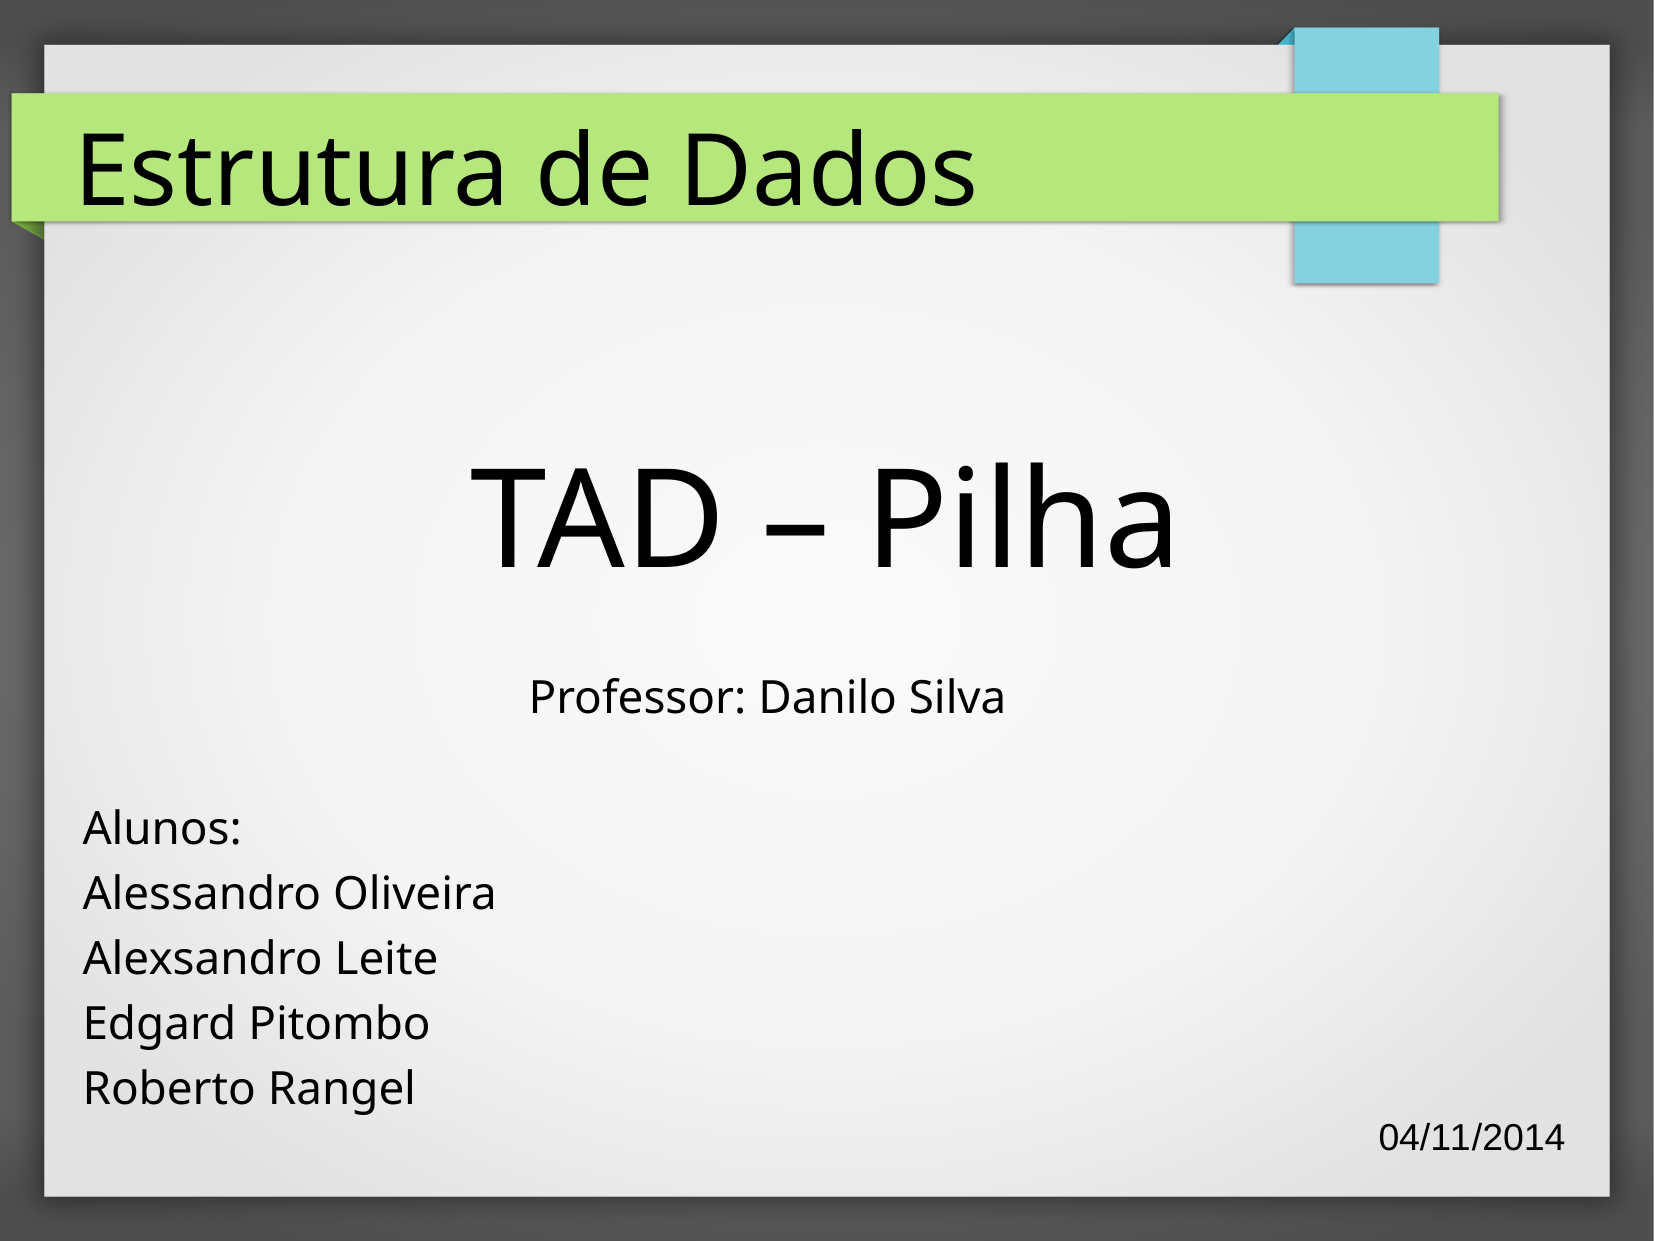

Estrutura de Dados
# TAD – Pilha
Alunos:
Alessandro Oliveira
Alexsandro Leite
Edgard Pitombo
Roberto Rangel
Professor: Danilo Silva
		04/11/2014